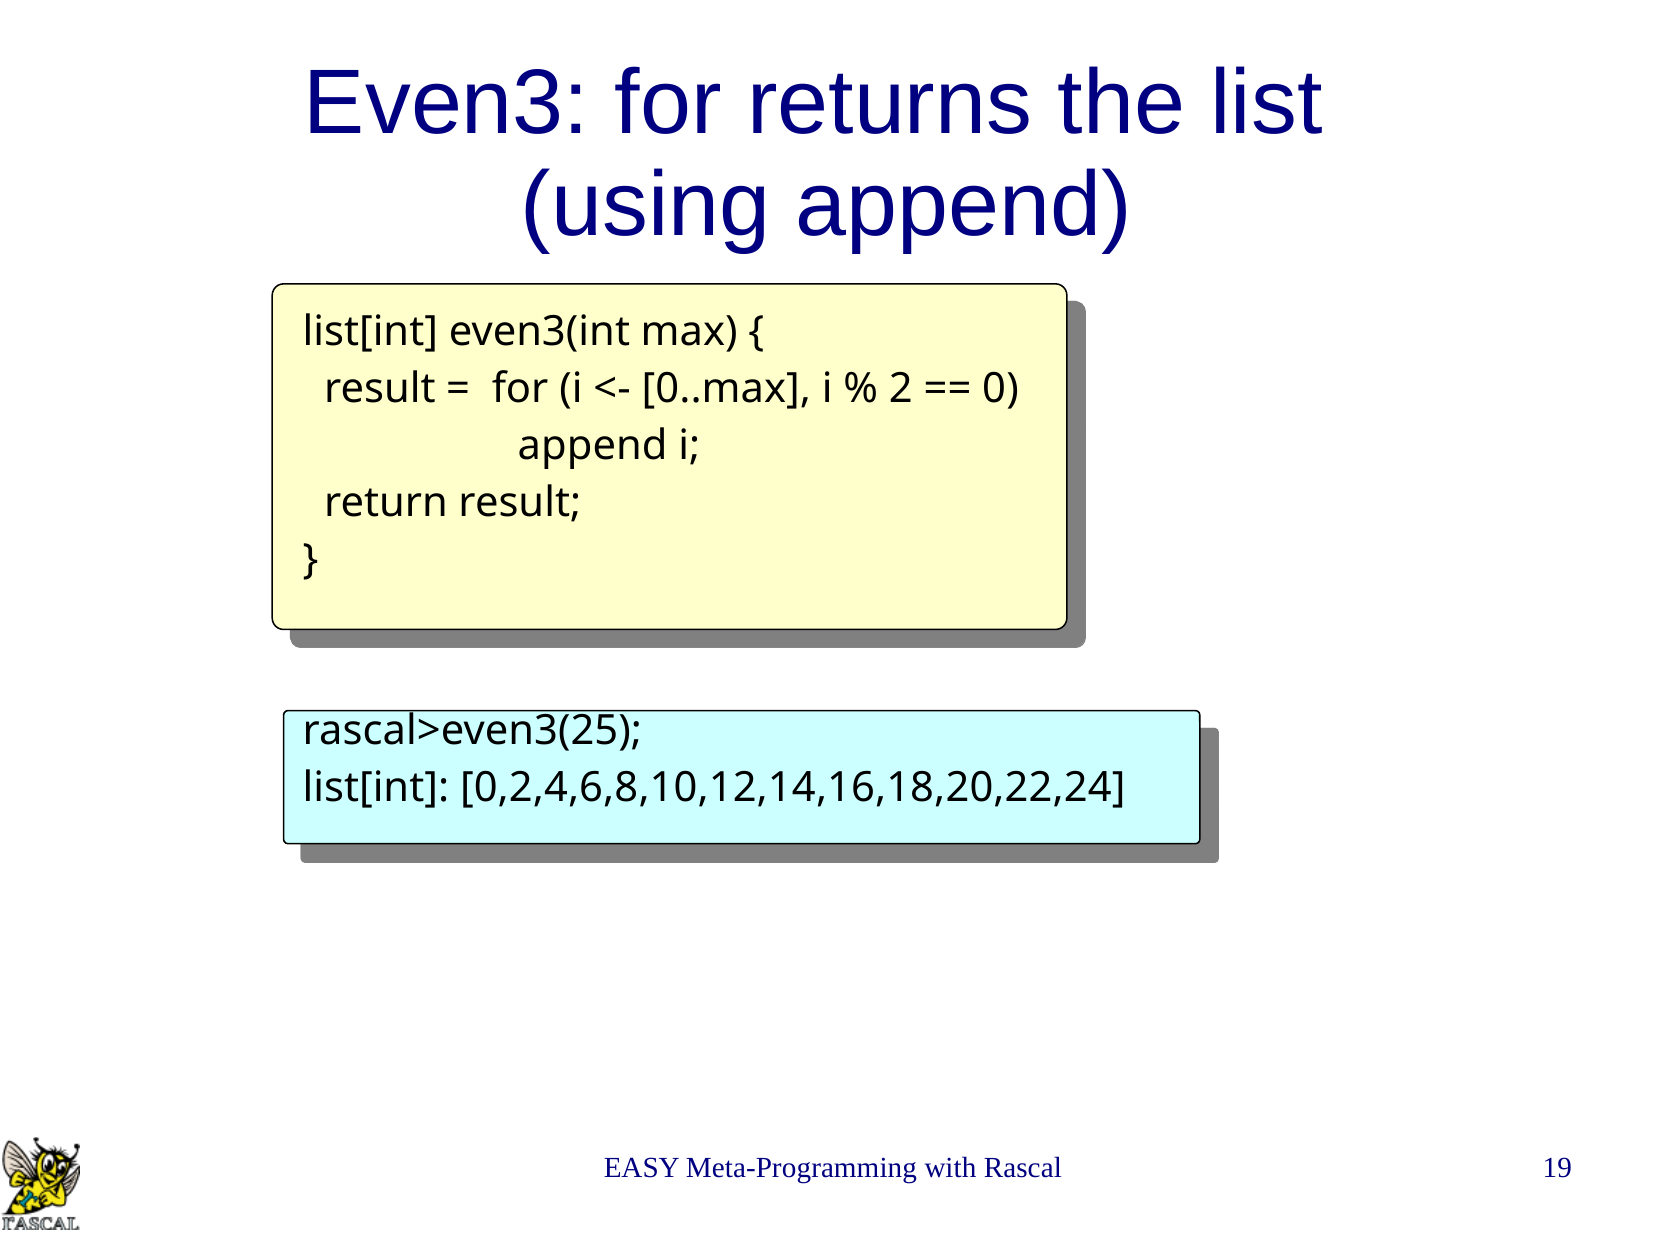

# Even3: for returns the list (using append)
list[int] even3(int max) {
 result = for (i <- [0..max], i % 2 == 0)
 append i;
 return result;
}
rascal>even3(25);
list[int]: [0,2,4,6,8,10,12,14,16,18,20,22,24]
19